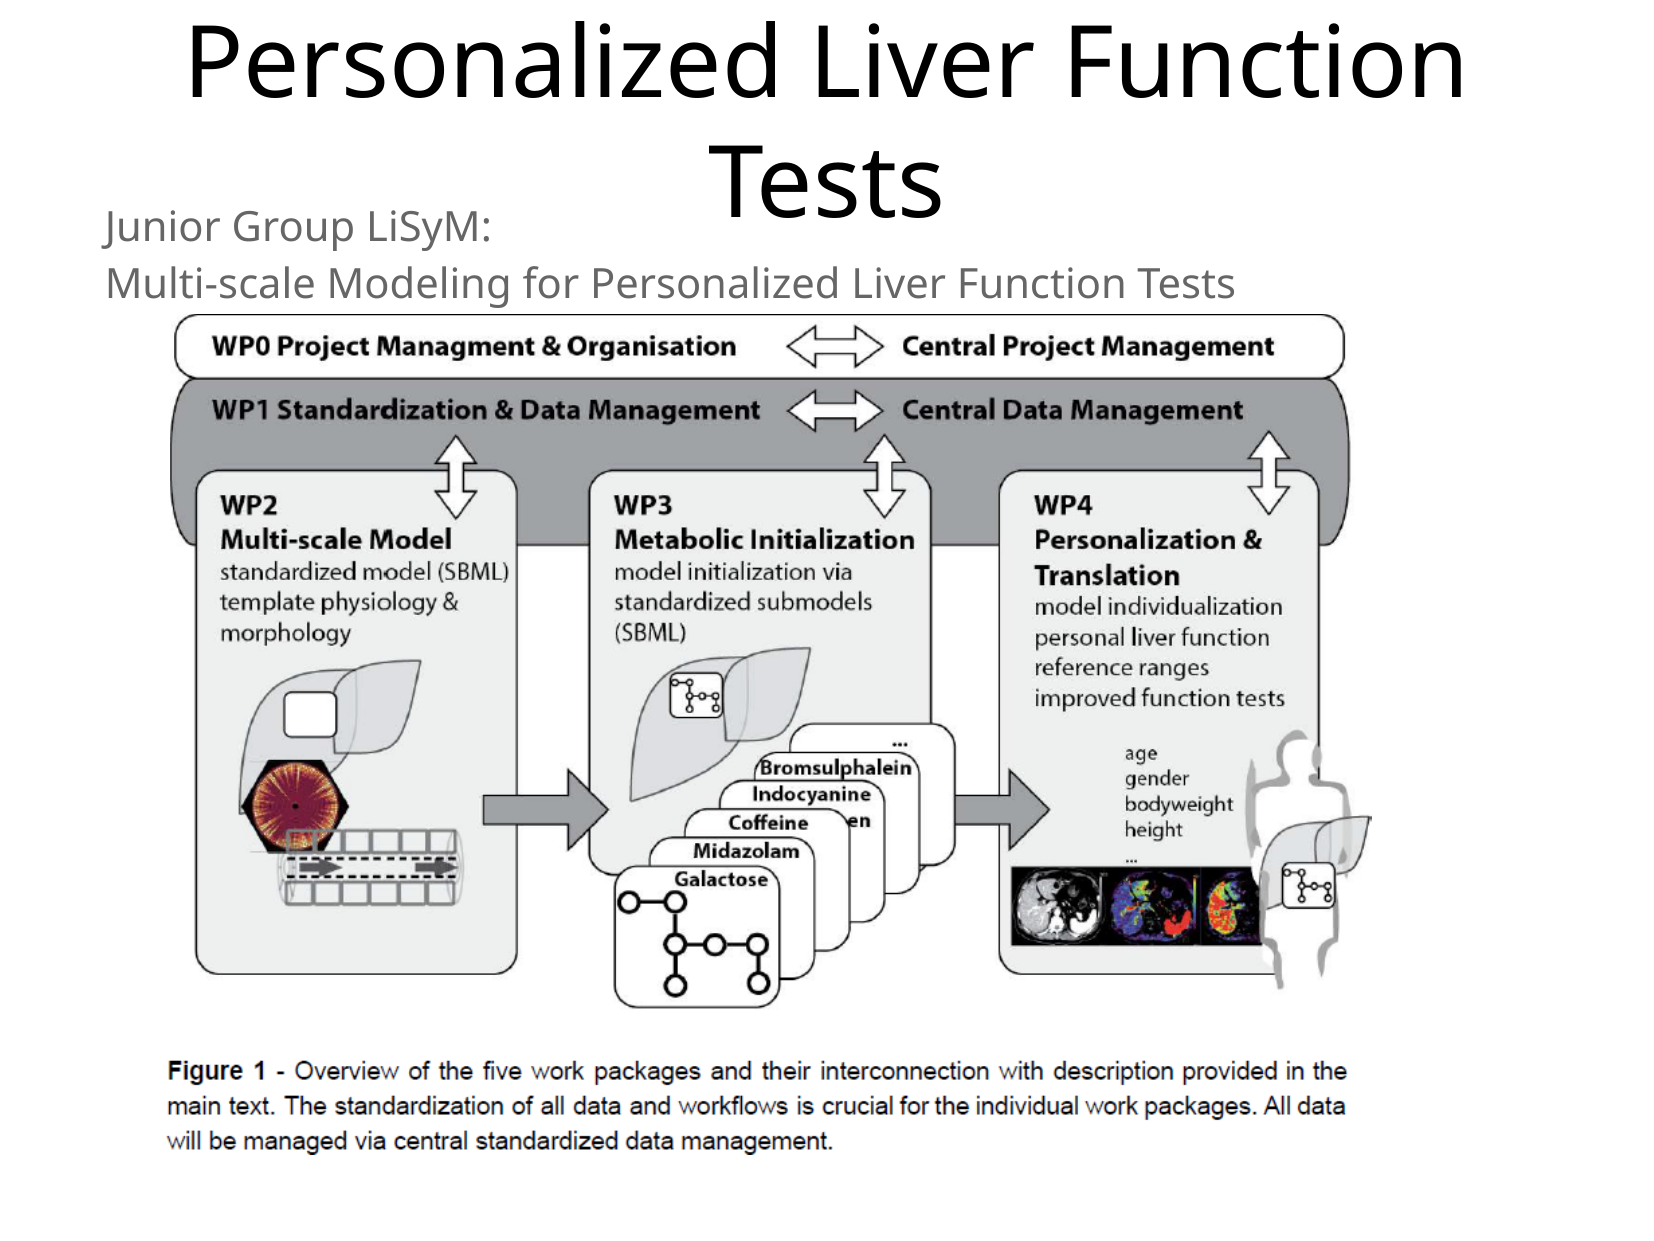

Personalized Liver Function Tests
Junior Group LiSyM:
Multi-scale Modeling for Personalized Liver Function Tests